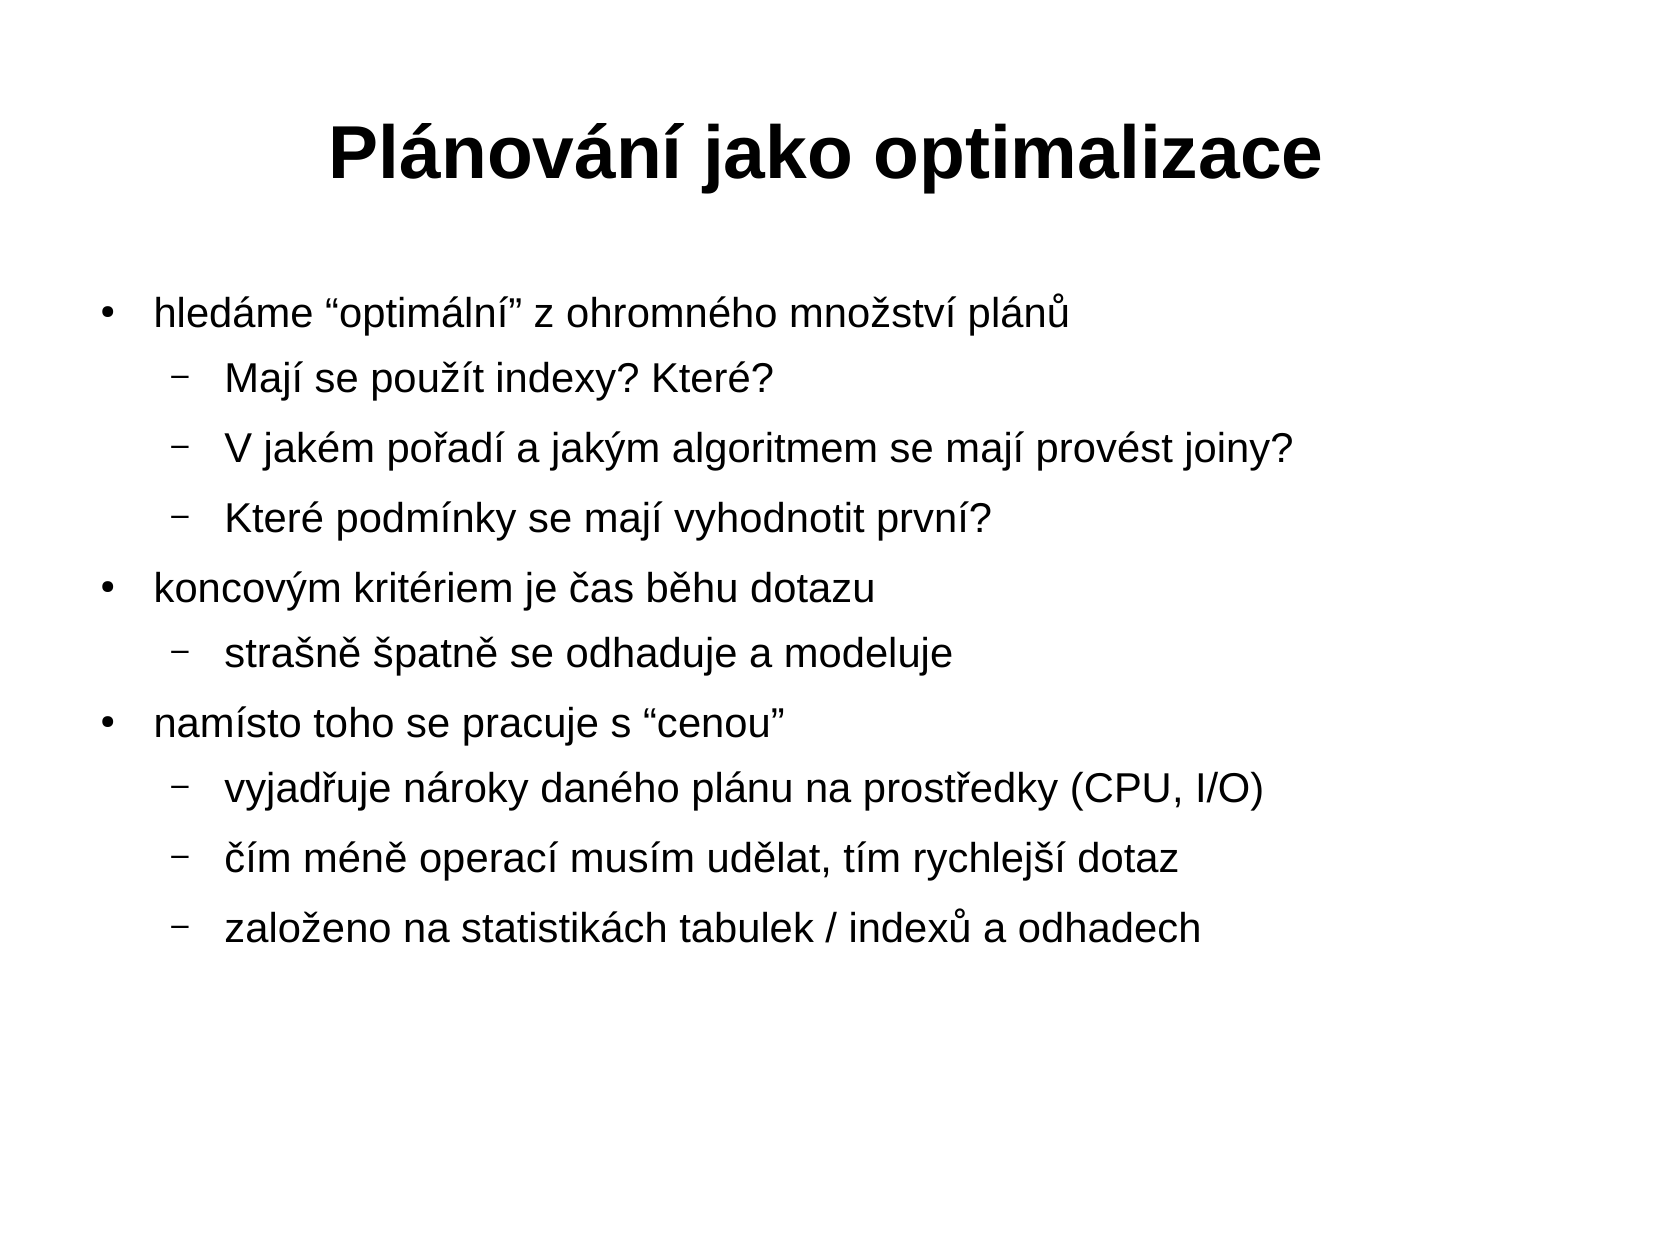

# Plánování jako optimalizace
hledáme “optimální” z ohromného množství plánů
Mají se použít indexy? Které?
V jakém pořadí a jakým algoritmem se mají provést joiny?
Které podmínky se mají vyhodnotit první?
koncovým kritériem je čas běhu dotazu
strašně špatně se odhaduje a modeluje
namísto toho se pracuje s “cenou”
vyjadřuje nároky daného plánu na prostředky (CPU, I/O)
čím méně operací musím udělat, tím rychlejší dotaz
založeno na statistikách tabulek / indexů a odhadech